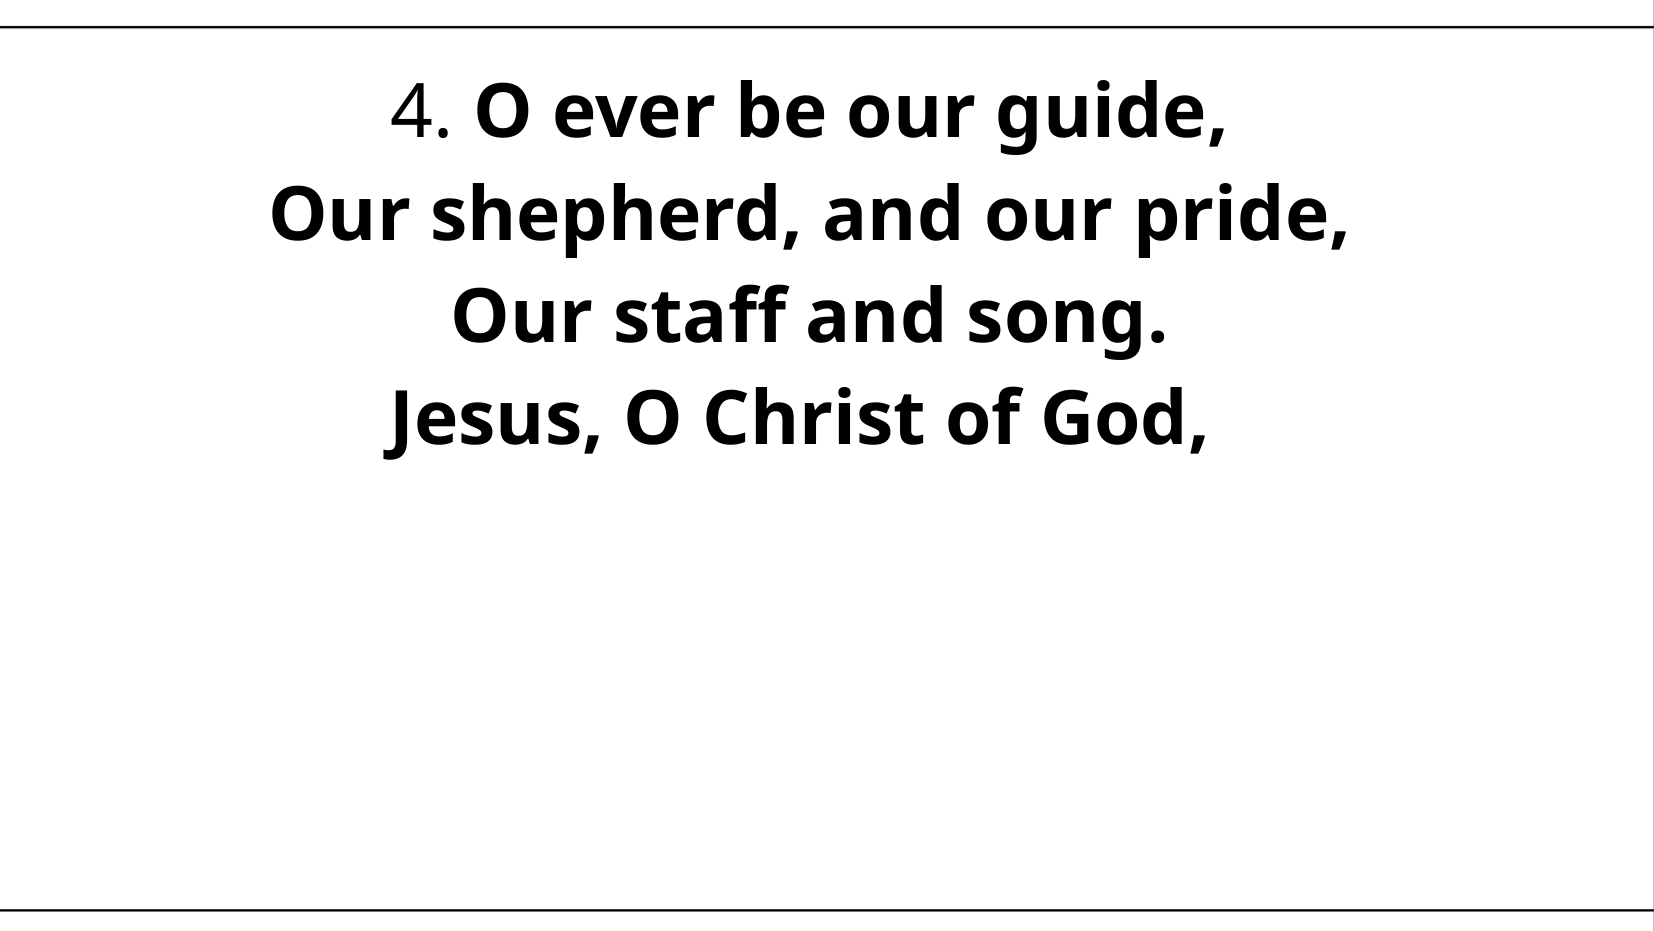

4. O ever be our guide,
Our shepherd, and our pride,
Our staff and song.
Jesus, O Christ of God,